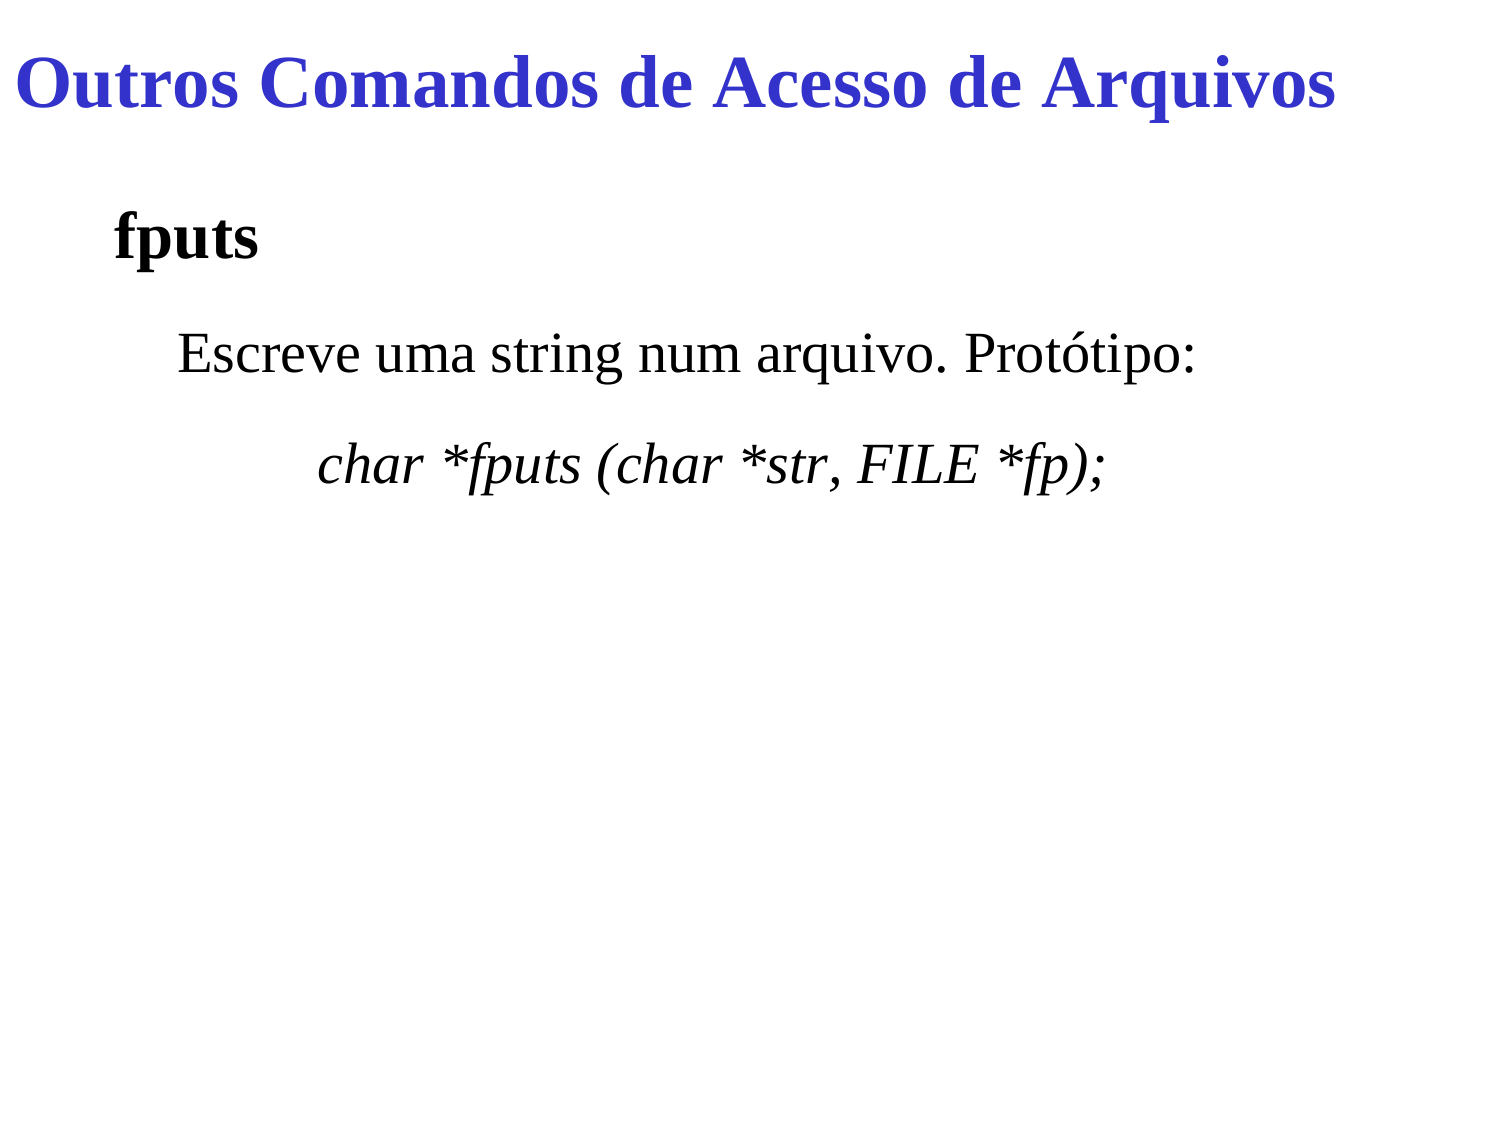

Outros Comandos de Acesso de Arquivos
fputs
 Escreve uma string num arquivo. Protótipo:
 char *fputs (char *str, FILE *fp);